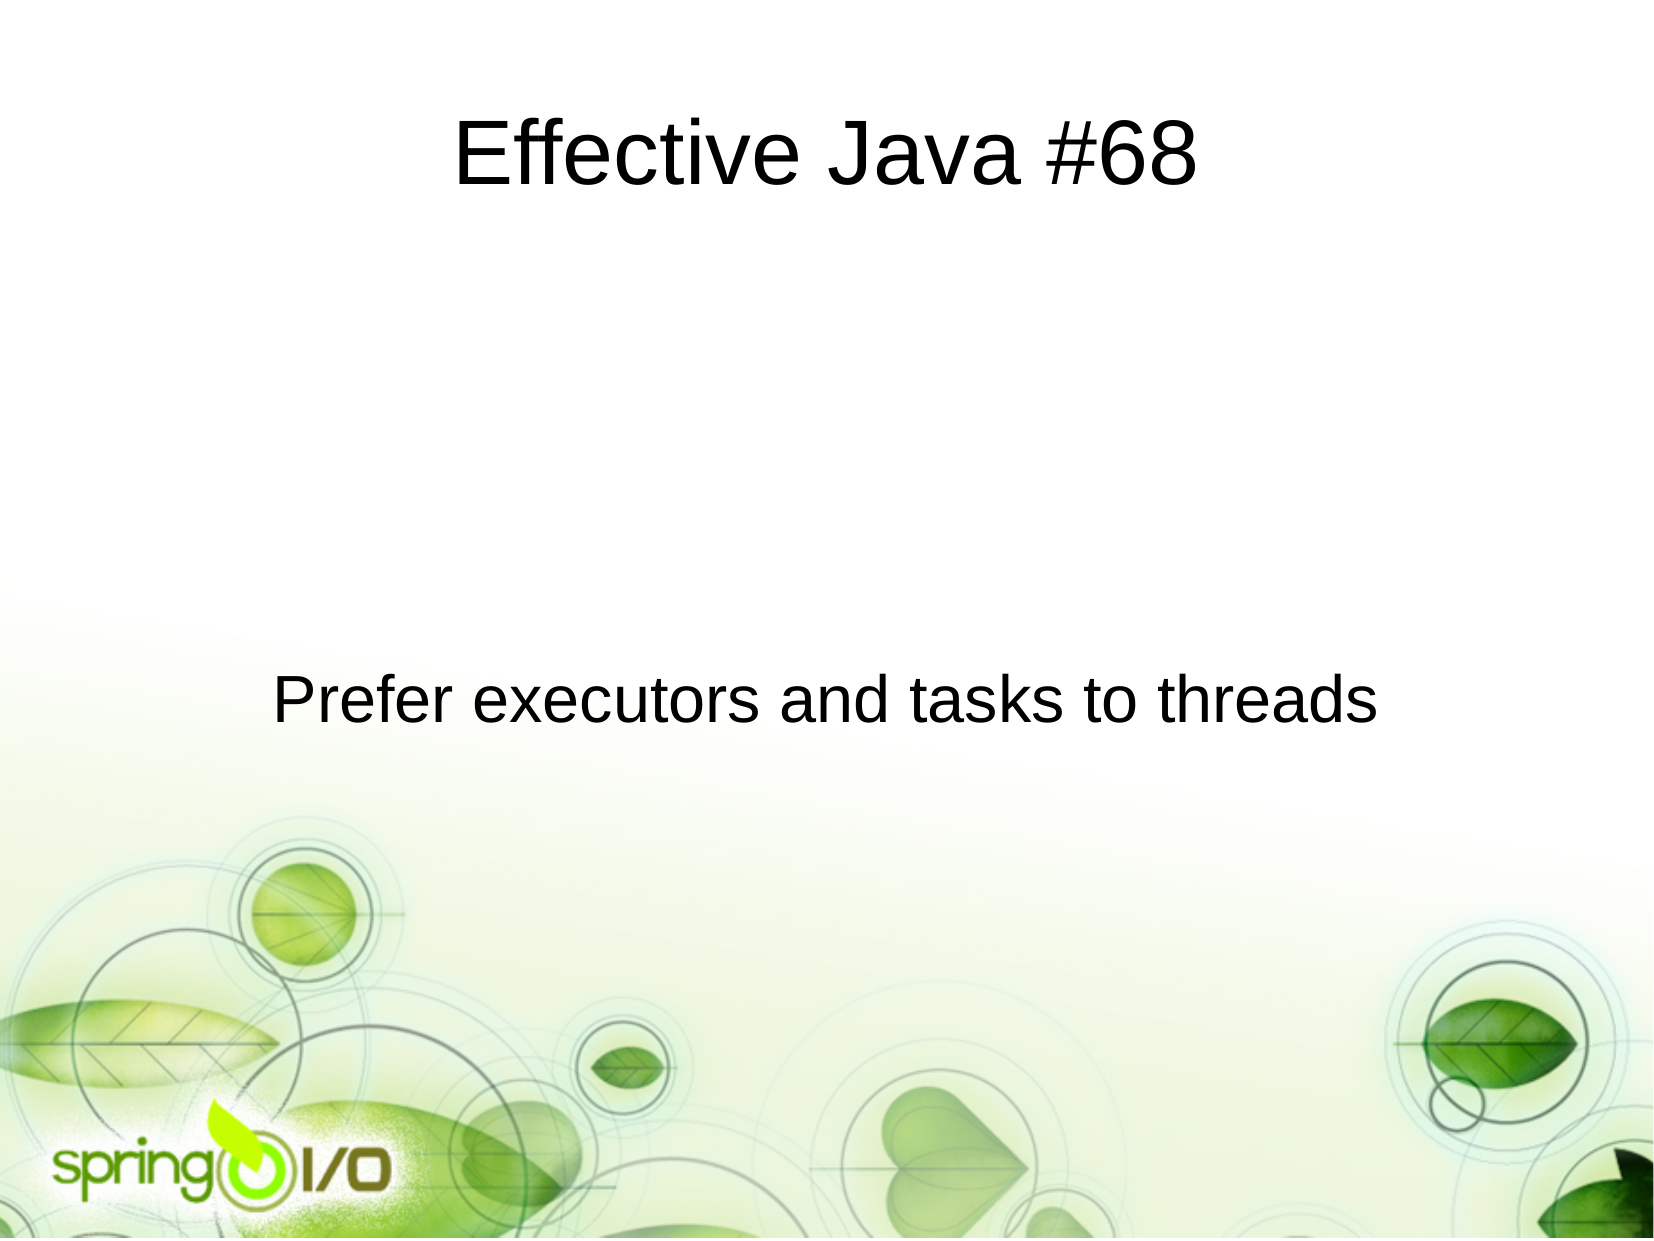

# Effective Java #68
Prefer executors and tasks to threads